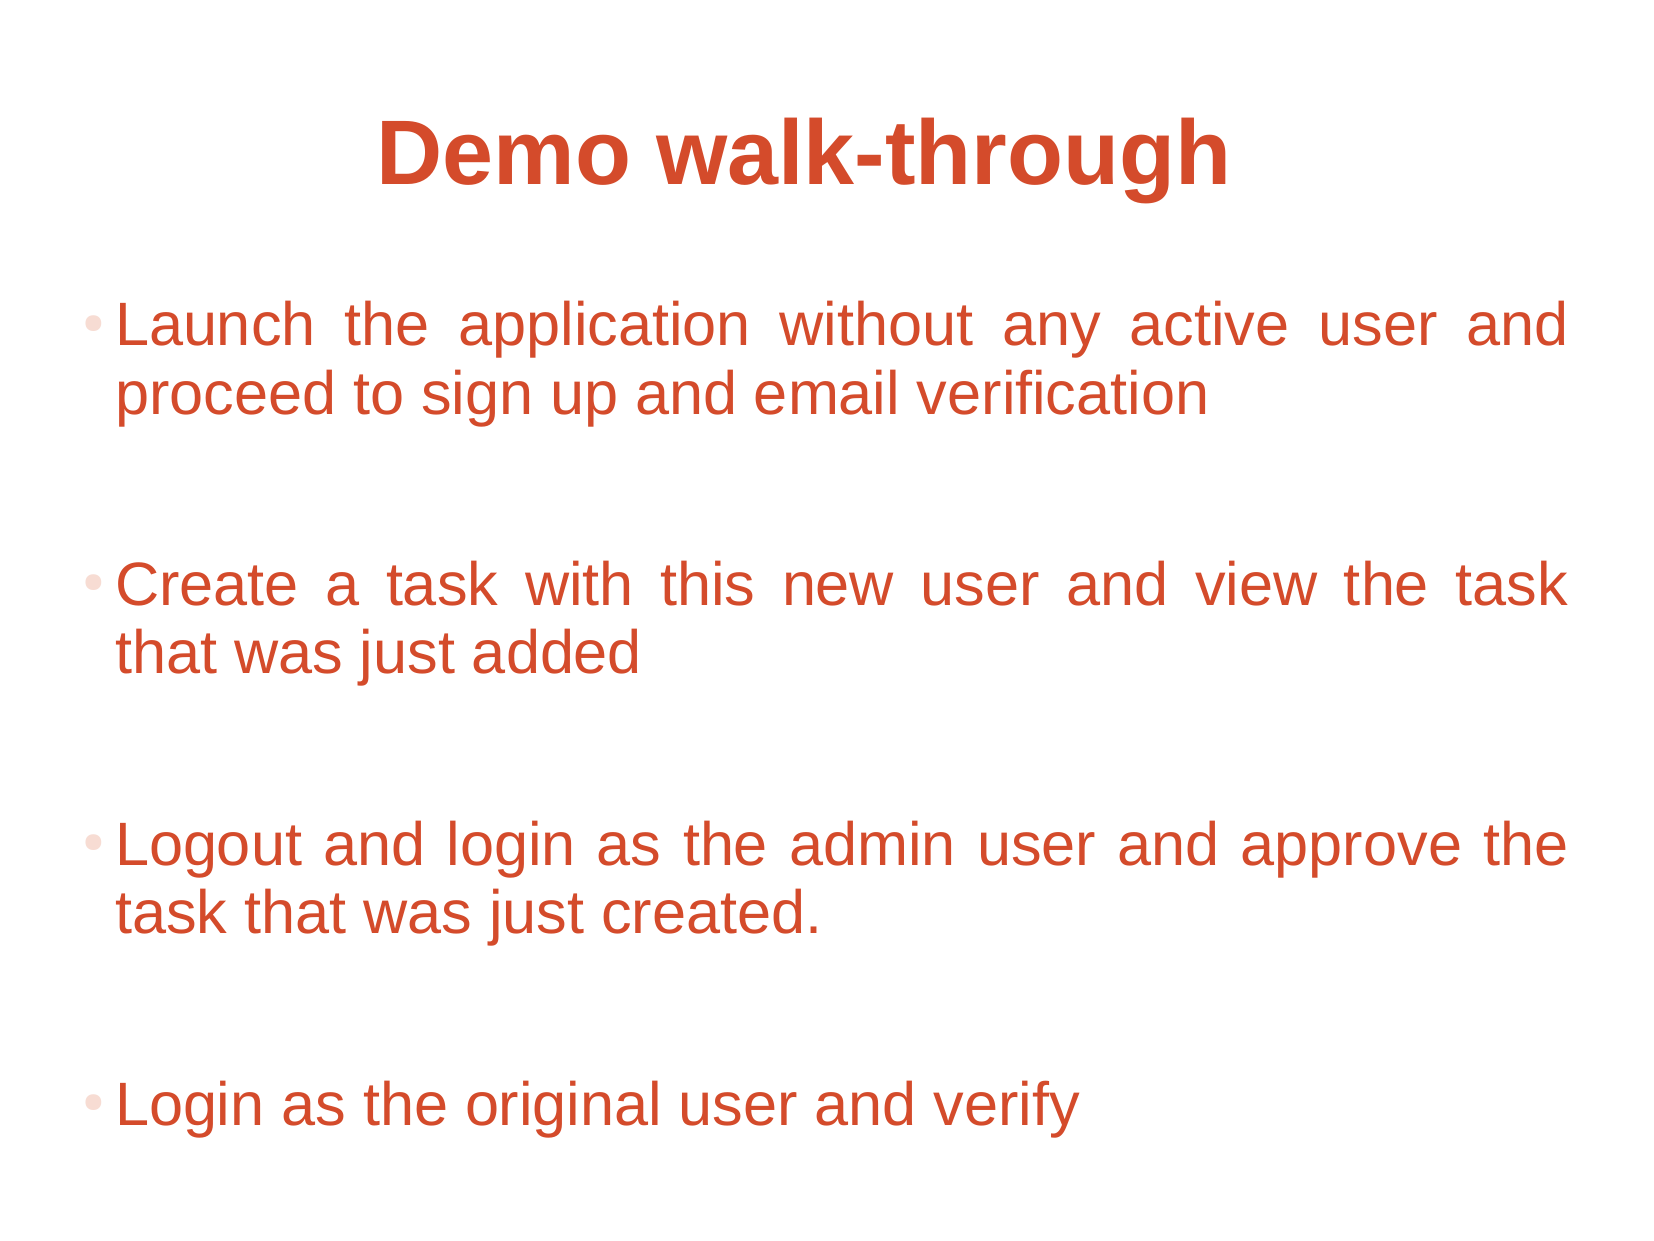

# Demo walk-through
Launch the application without any active user and proceed to sign up and email verification
Create a task with this new user and view the task that was just added
Logout and login as the admin user and approve the task that was just created.
Login as the original user and verify